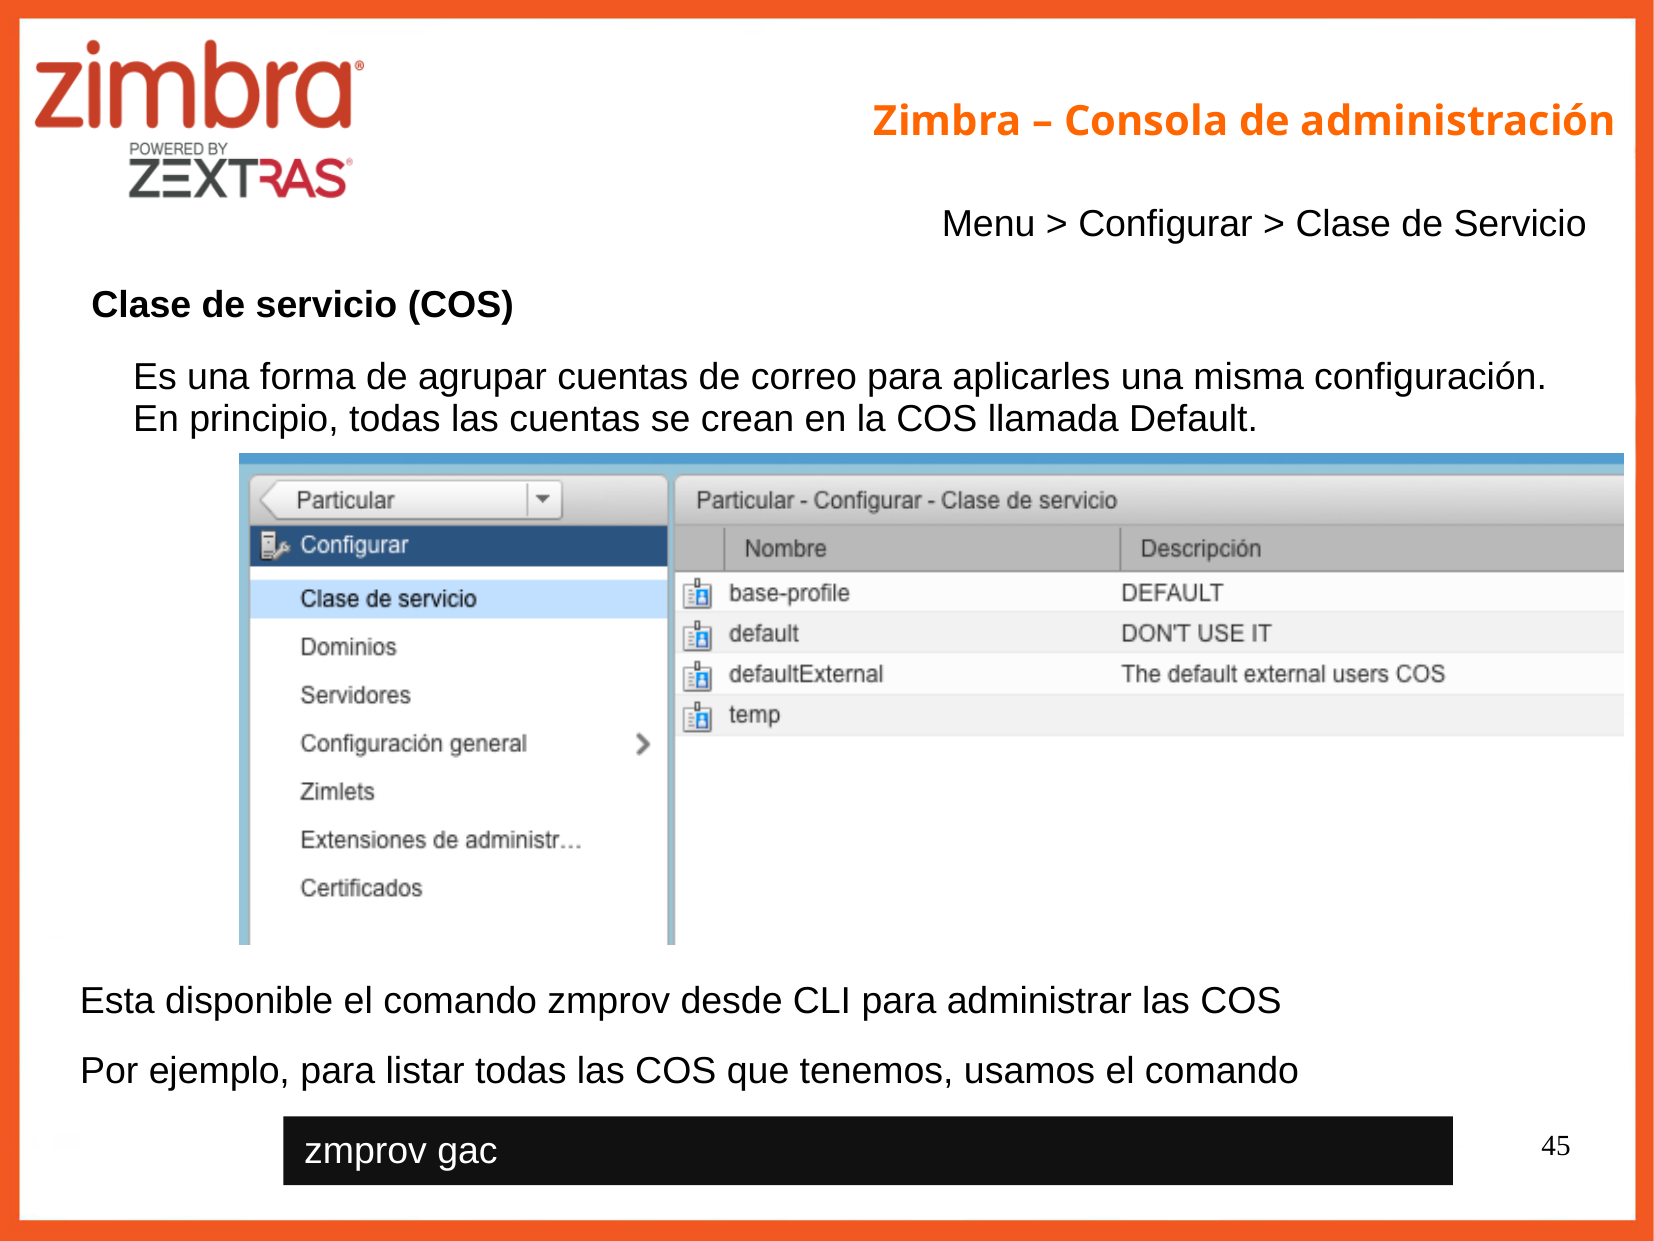

Zimbra – Consola de administración
Menu > Configurar > Clase de Servicio
Clase de servicio (COS)
Es una forma de agrupar cuentas de correo para aplicarles una misma configuración. En principio, todas las cuentas se crean en la COS llamada Default.
Esta disponible el comando zmprov desde CLI para administrar las COS
Por ejemplo, para listar todas las COS que tenemos, usamos el comando
zmprov gac
45